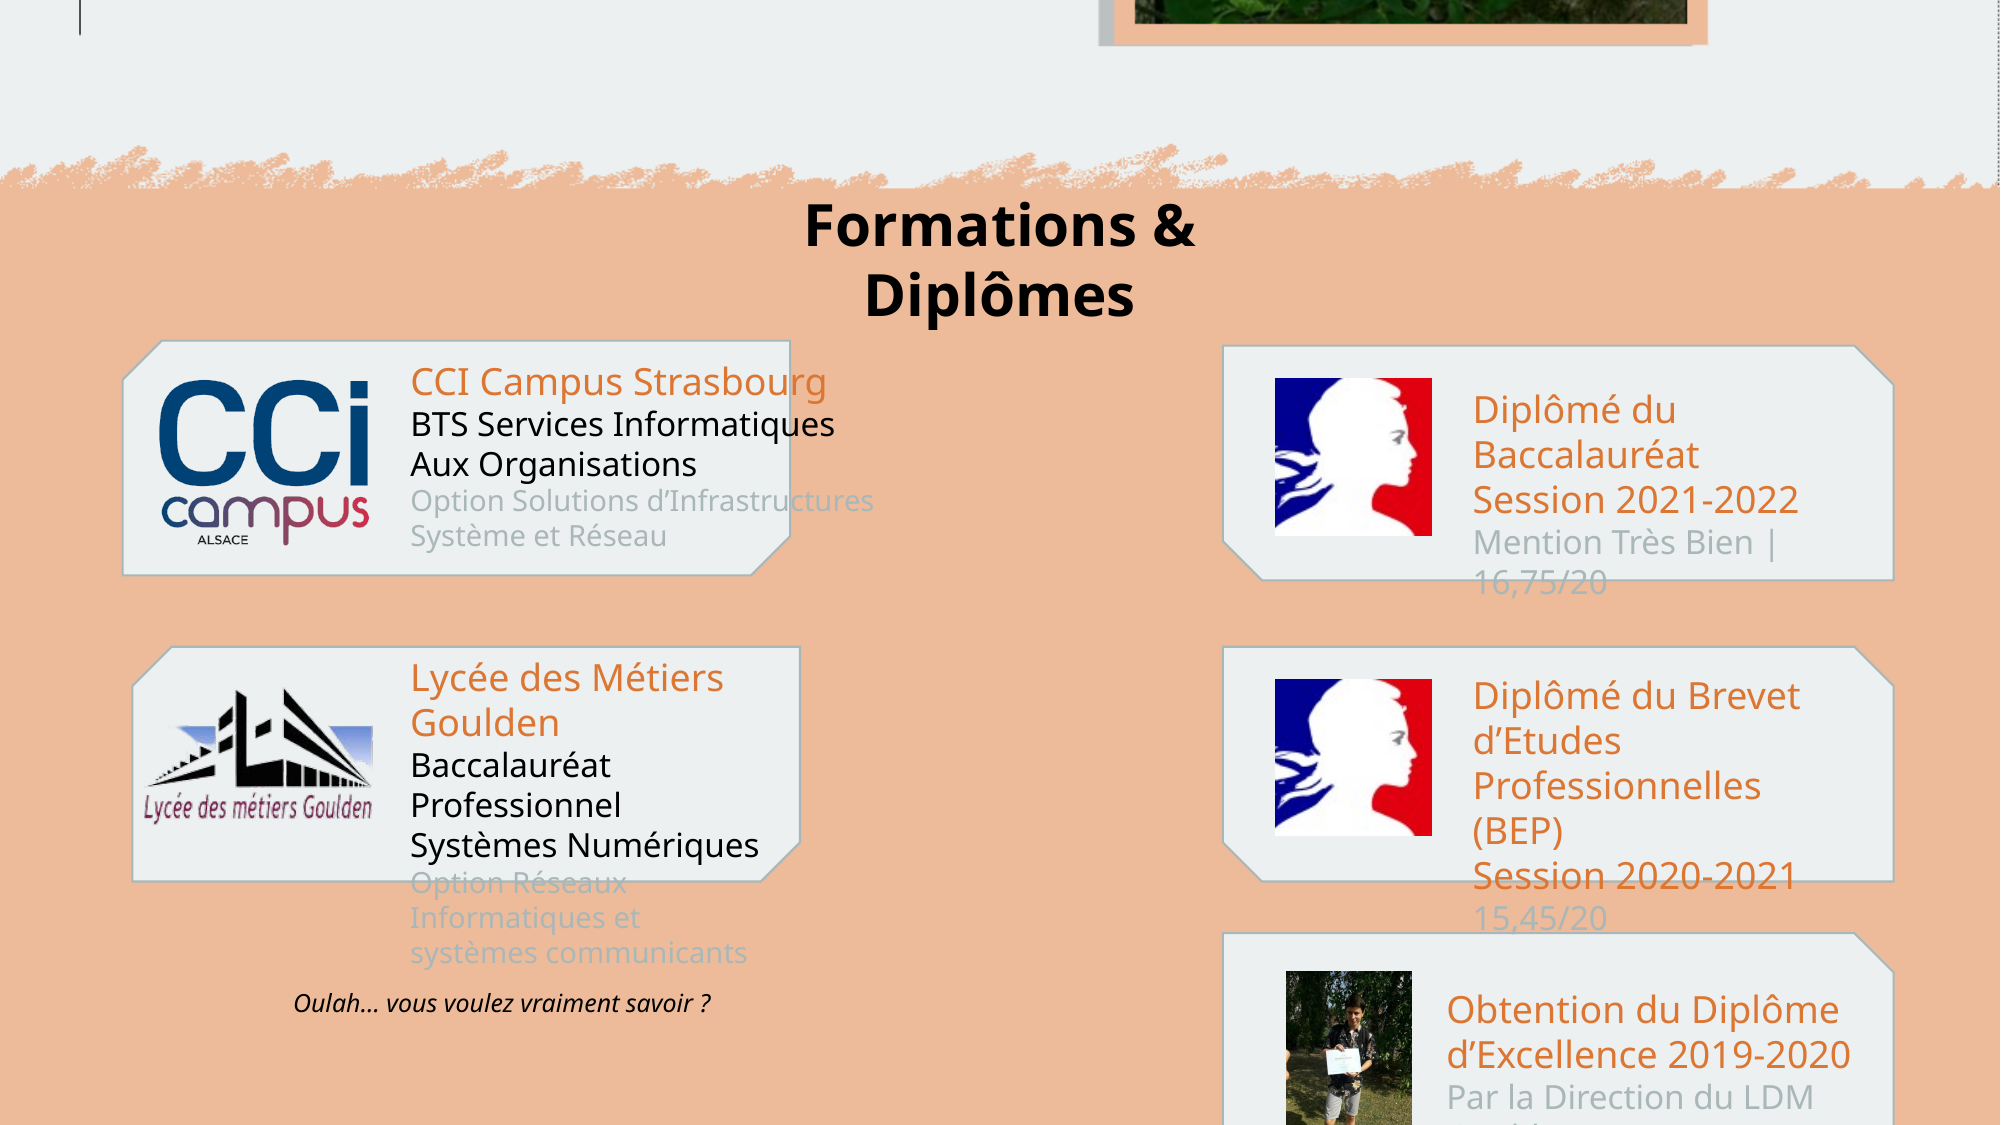

Formations & Diplômes
CCI Campus Strasbourg
BTS Services Informatiques
Aux Organisations
Option Solutions d’Infrastructures
Système et Réseau
Diplômé du Baccalauréat
Session 2021-2022
Mention Très Bien | 16,75/20
Lycée des Métiers Goulden
Baccalauréat Professionnel
Systèmes Numériques
Option Réseaux Informatiques et systèmes communicants
Diplômé du Brevet d’Etudes Professionnelles (BEP)
Session 2020-2021
15,45/20
Obtention du Diplôme d’Excellence 2019-2020
Par la Direction du LDM Goulden..
Oulah… vous voulez vraiment savoir ?